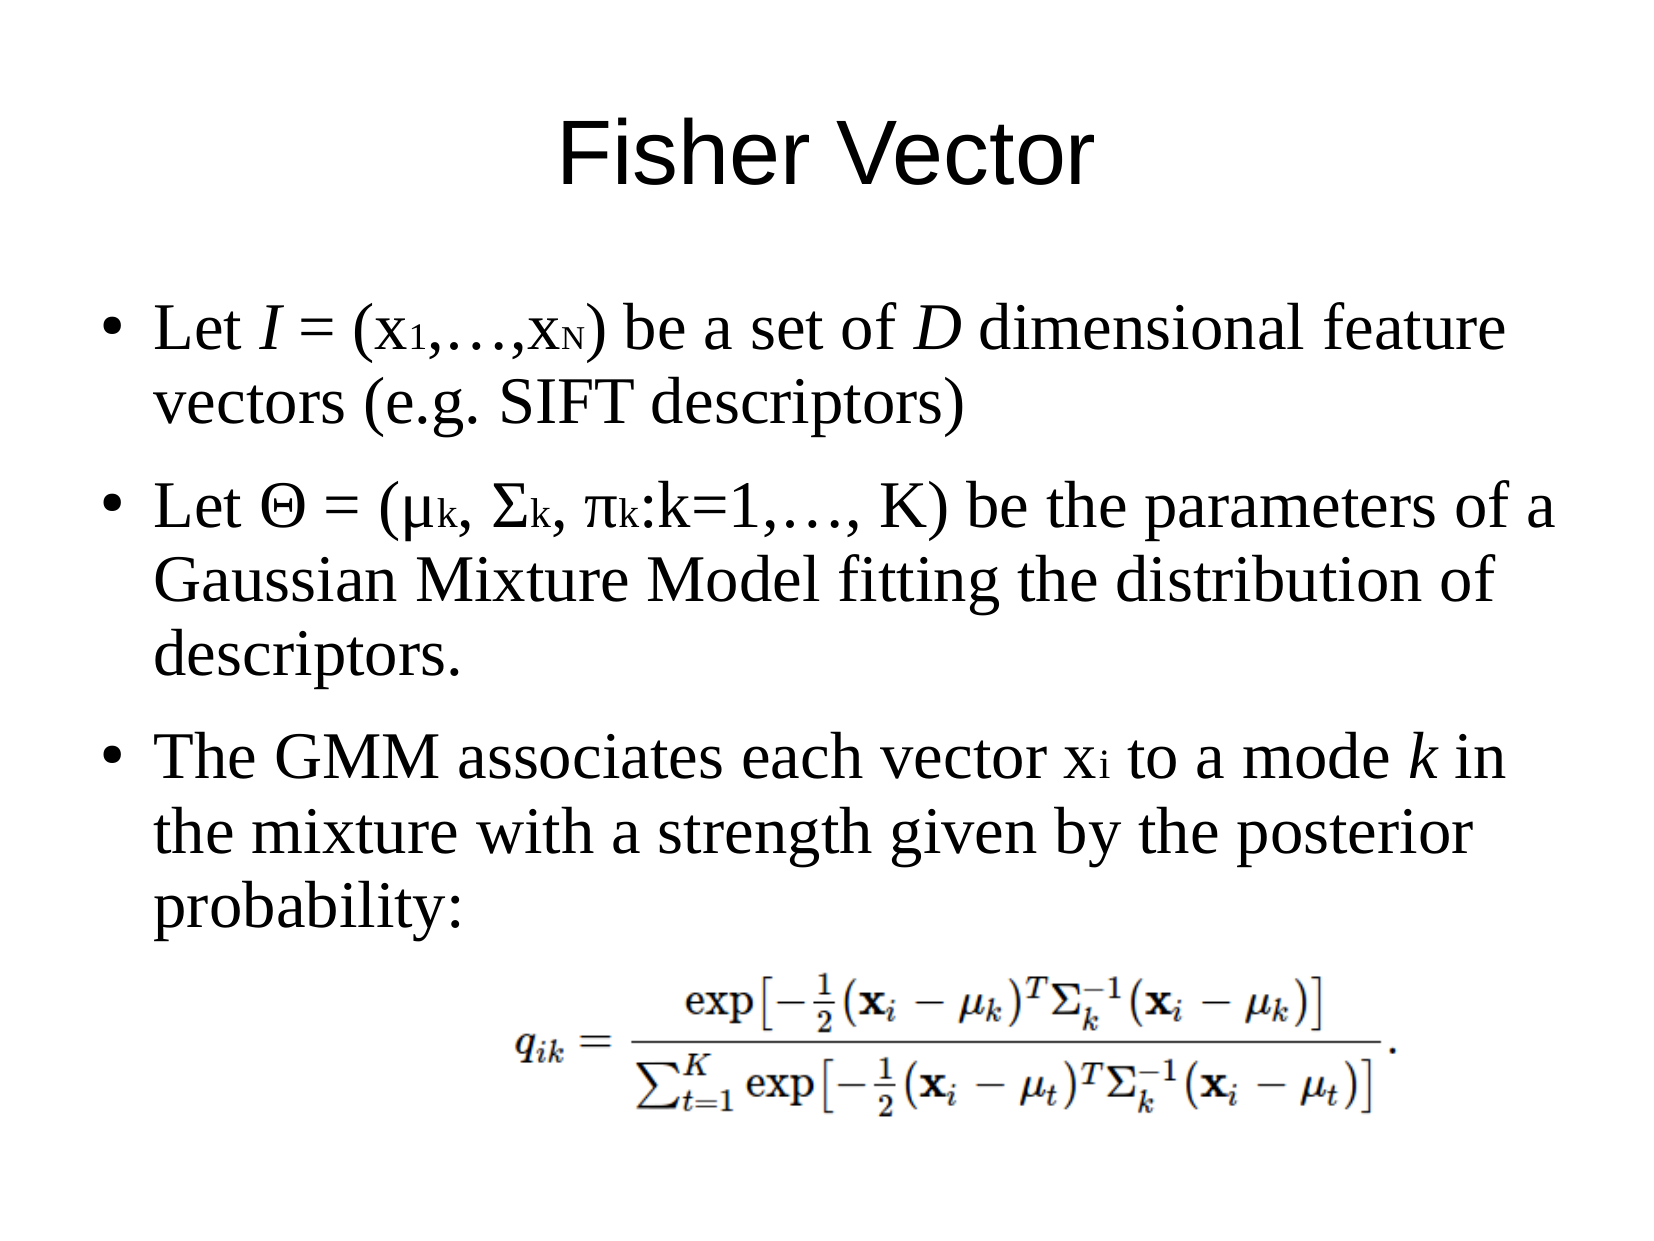

# Fisher Vector
Let I = (x1,…,xN) be a set of D dimensional feature vectors (e.g. SIFT descriptors)
Let Θ = (μk, Σk, πk:k=1,…, K) be the parameters of a Gaussian Mixture Model fitting the distribution of descriptors.
The GMM associates each vector xi to a mode k in the mixture with a strength given by the posterior probability: